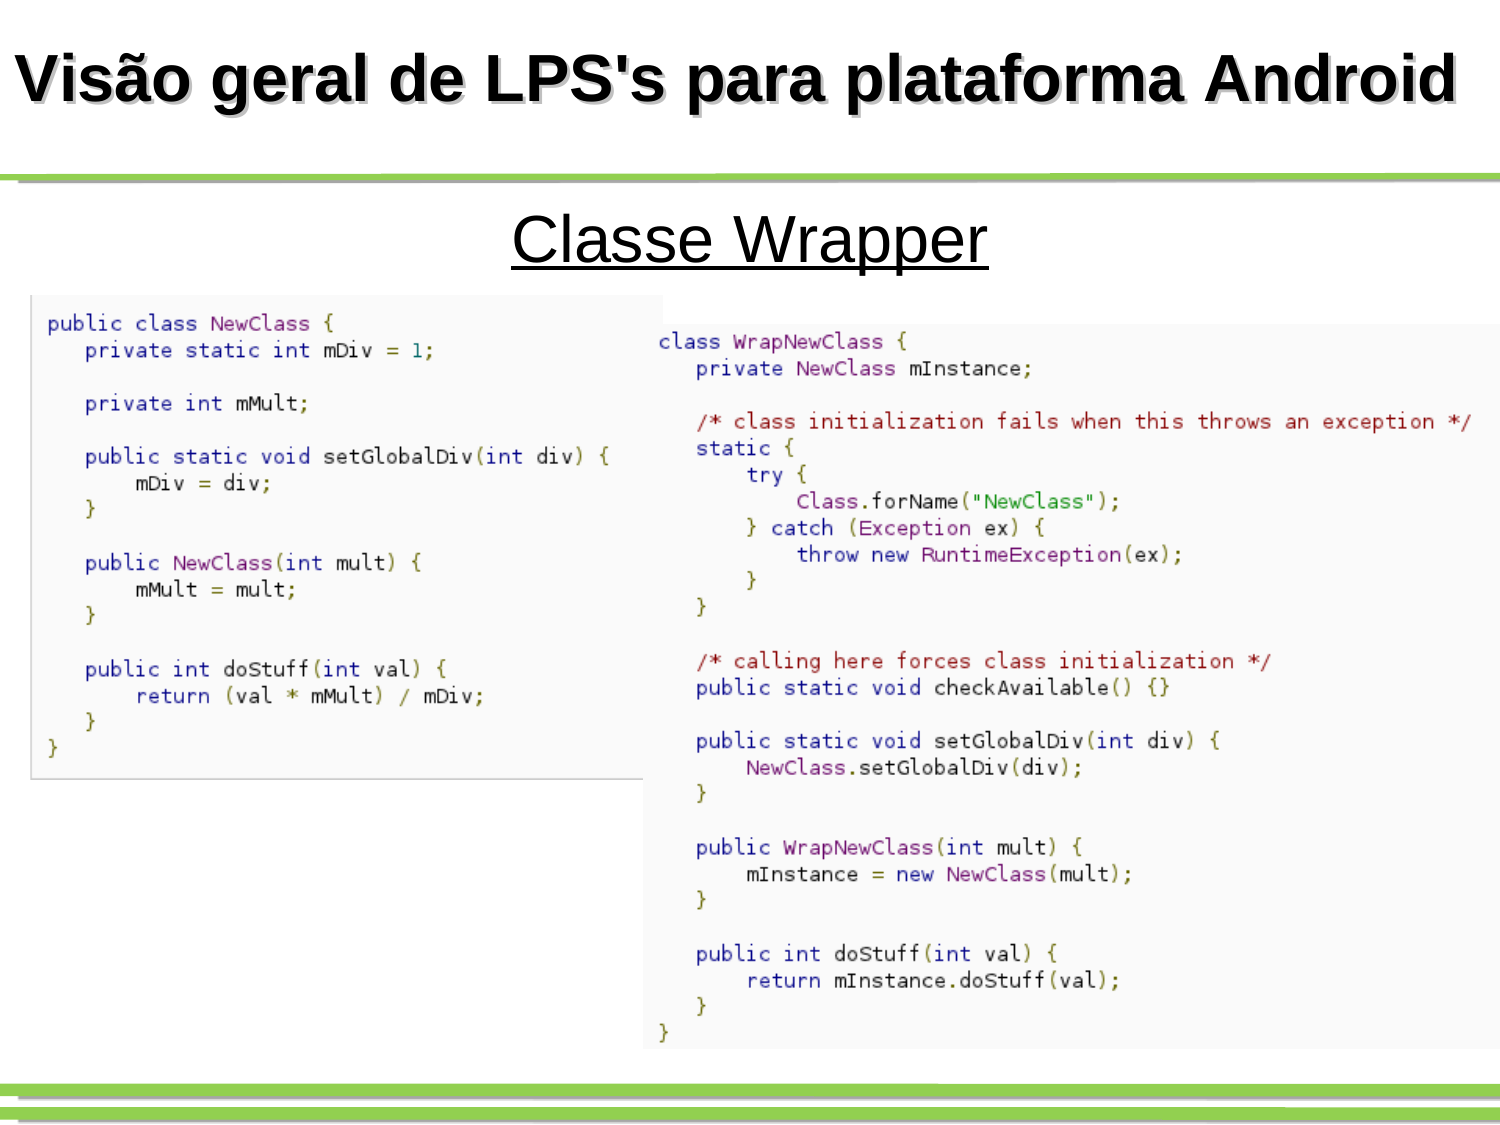

Visão geral de LPS's para plataforma Android
Classe Wrapper